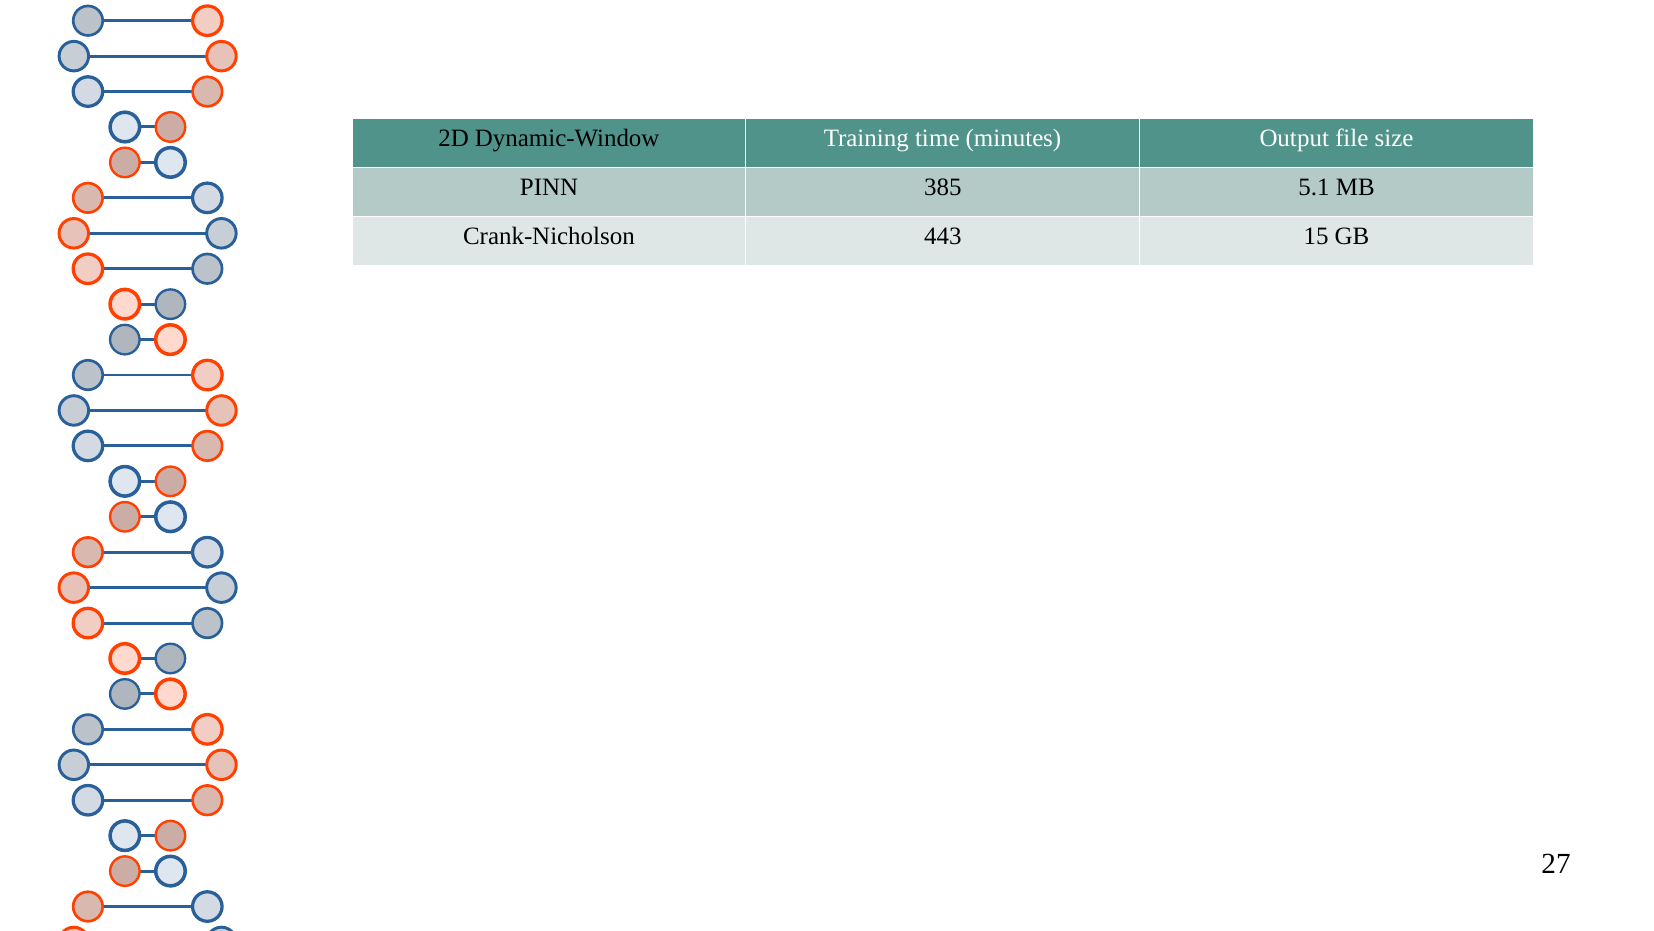

| 2D Dynamic-Window | Training time (minutes) | Output file size |
| --- | --- | --- |
| PINN | 385 | 5.1 MB |
| Crank-Nicholson | 443 | 15 GB |
27